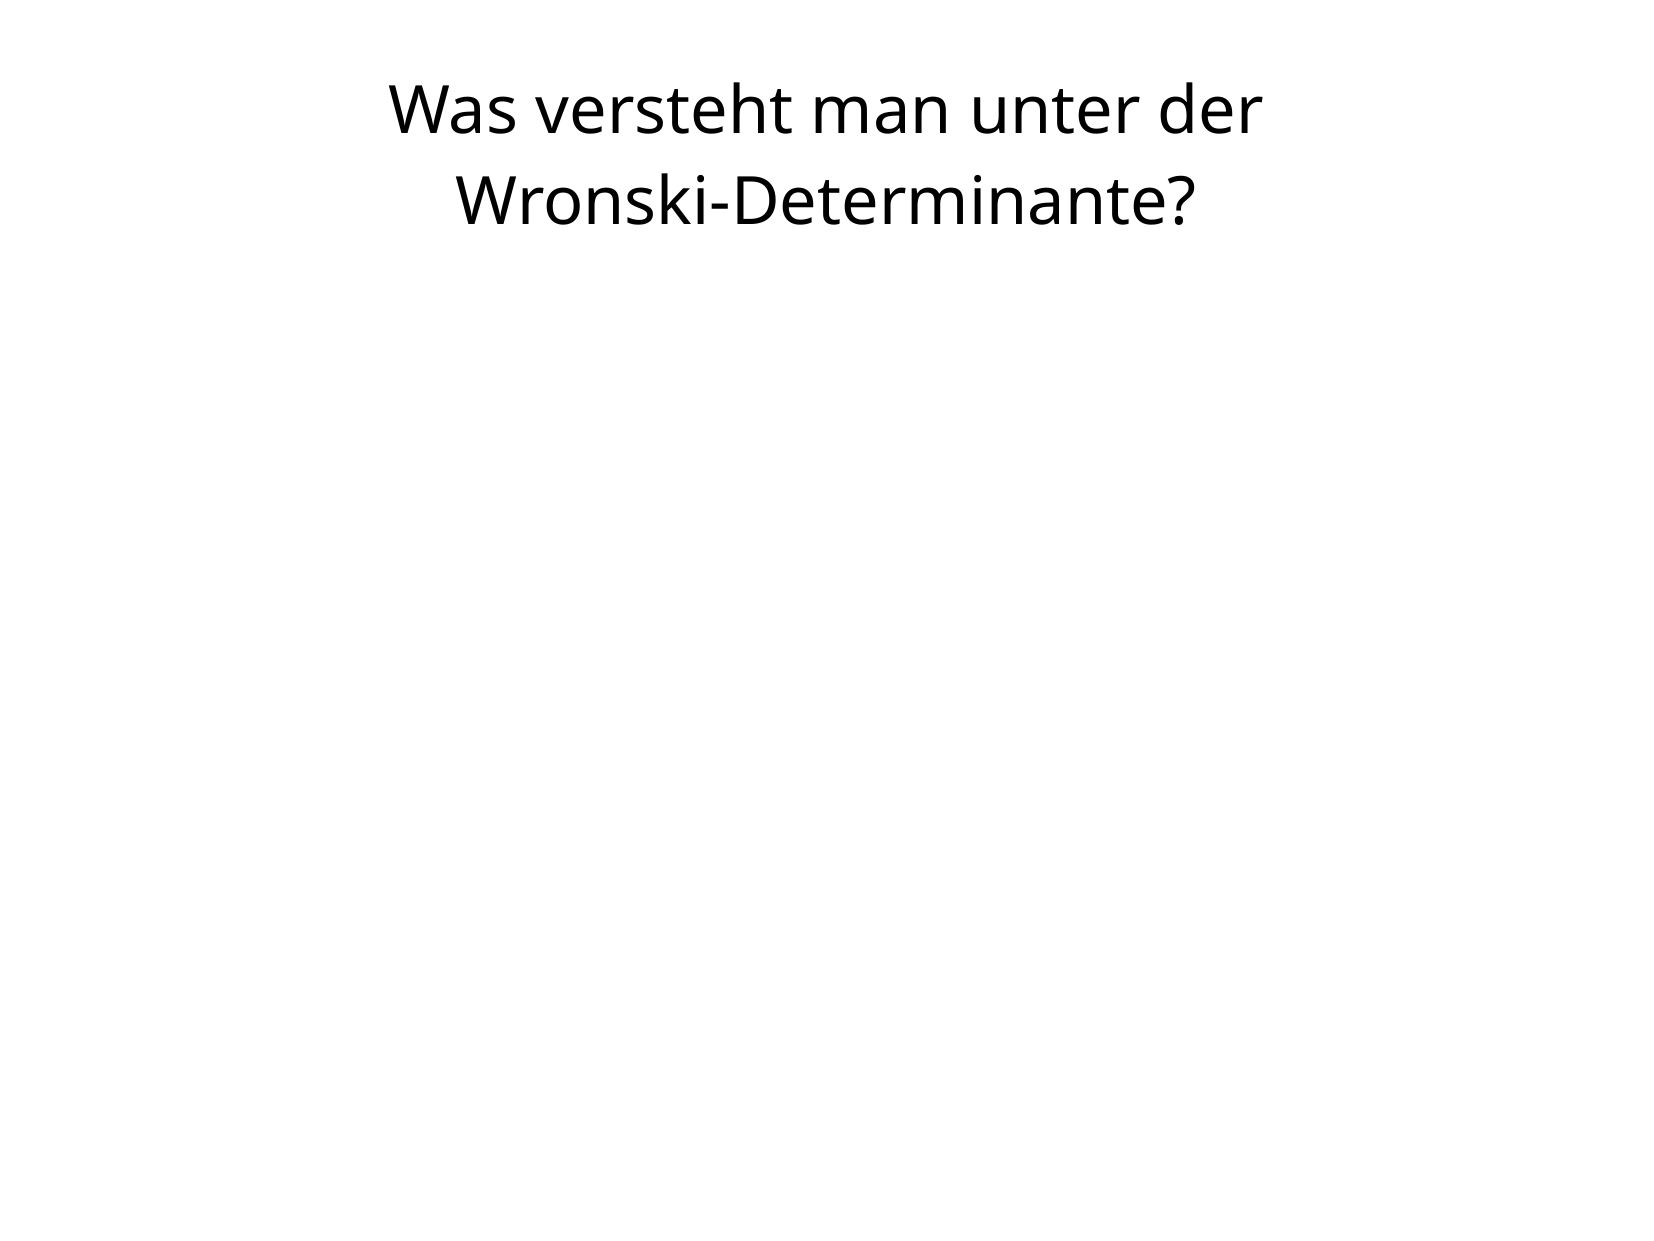

# Was versteht man unter der Wronski‑Determinante?